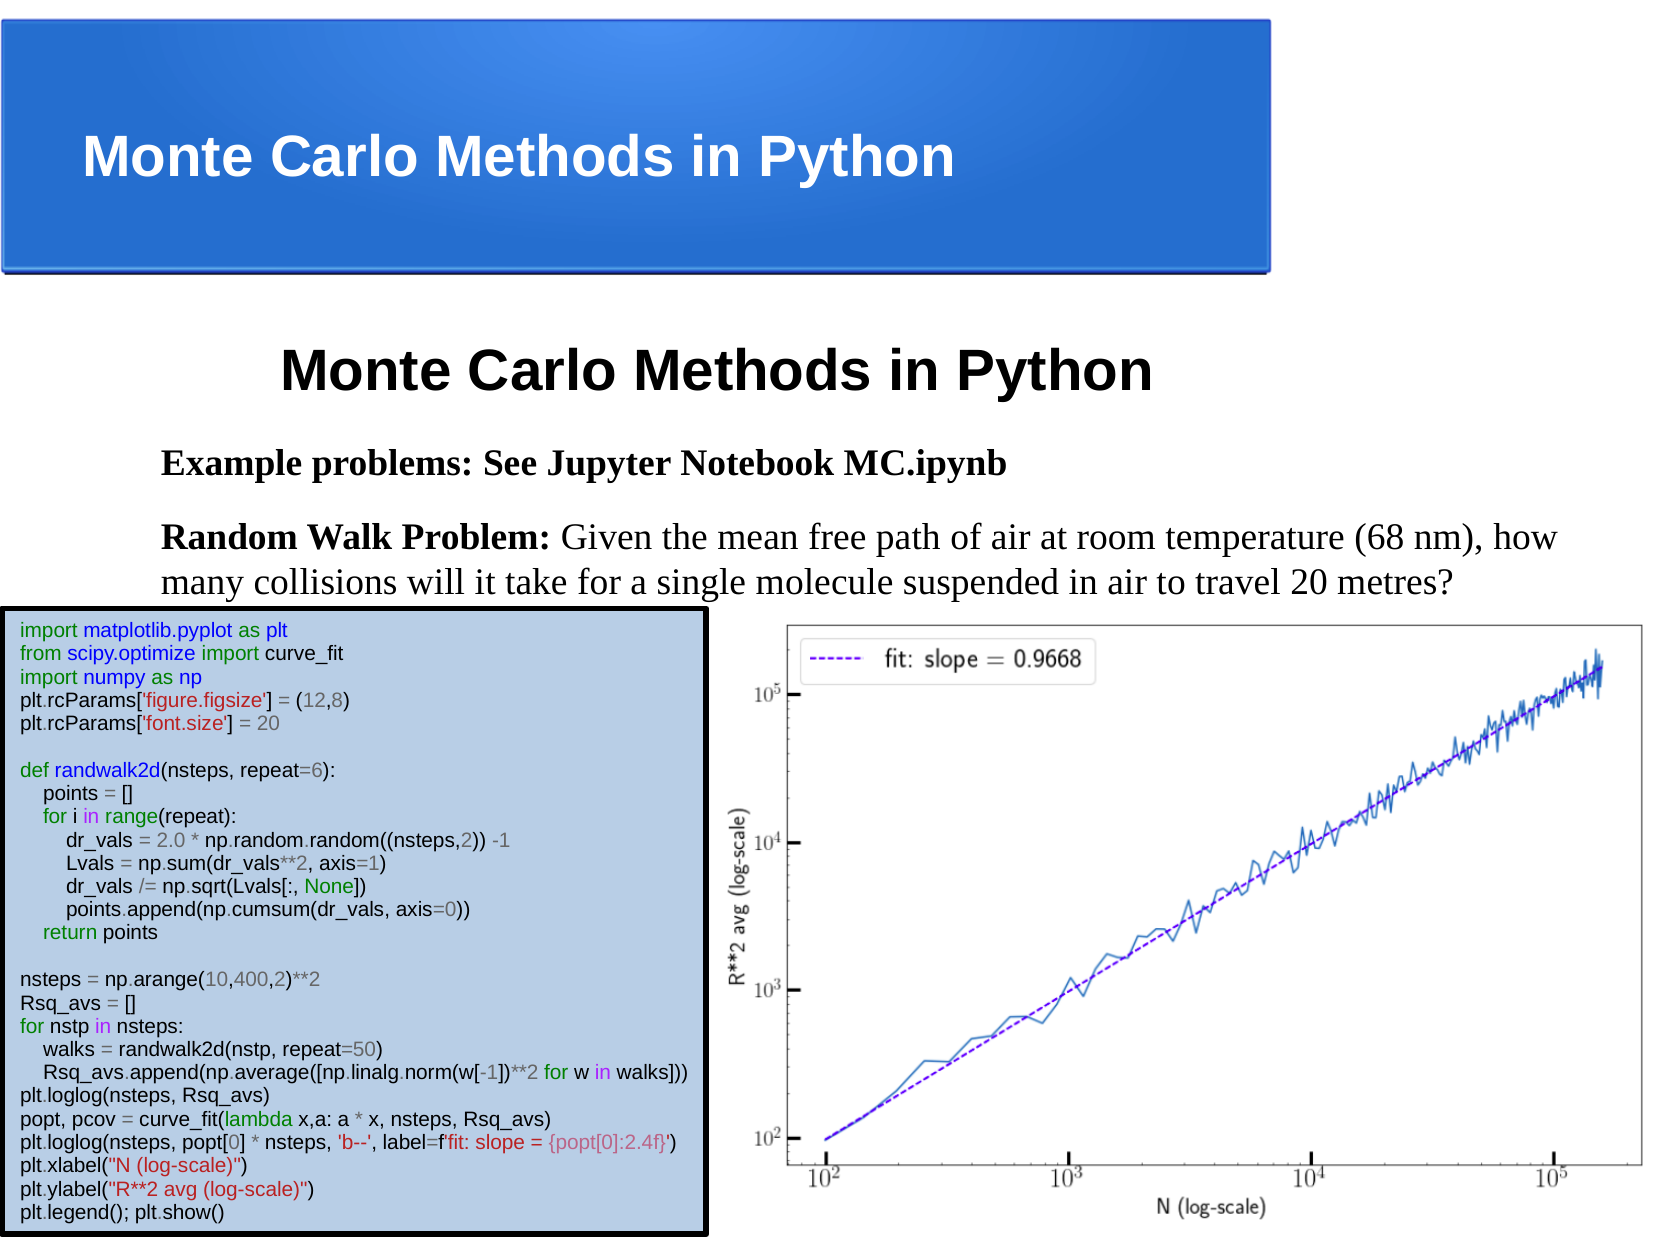

Monte Carlo Methods in Python
Monte Carlo Methods in Python
Example problems: See Jupyter Notebook MC.ipynb
Random Walk Problem: Given the mean free path of air at room temperature (68 nm), how many collisions will it take for a single molecule suspended in air to travel 20 metres?
import matplotlib.pyplot as plt
from scipy.optimize import curve_fit
import numpy as np
plt.rcParams['figure.figsize'] = (12,8)
plt.rcParams['font.size'] = 20
def randwalk2d(nsteps, repeat=6):
 points = []
 for i in range(repeat):
 dr_vals = 2.0 * np.random.random((nsteps,2)) -1
 Lvals = np.sum(dr_vals**2, axis=1)
 dr_vals /= np.sqrt(Lvals[:, None])
 points.append(np.cumsum(dr_vals, axis=0))
 return points
nsteps = np.arange(10,400,2)**2
Rsq_avs = []
for nstp in nsteps:
 walks = randwalk2d(nstp, repeat=50)
 Rsq_avs.append(np.average([np.linalg.norm(w[-1])**2 for w in walks]))
plt.loglog(nsteps, Rsq_avs)
popt, pcov = curve_fit(lambda x,a: a * x, nsteps, Rsq_avs)
plt.loglog(nsteps, popt[0] * nsteps, 'b--', label=f'fit: slope = {popt[0]:2.4f}')
plt.xlabel("N (log-scale)")
plt.ylabel("R**2 avg (log-scale)")
plt.legend(); plt.show()